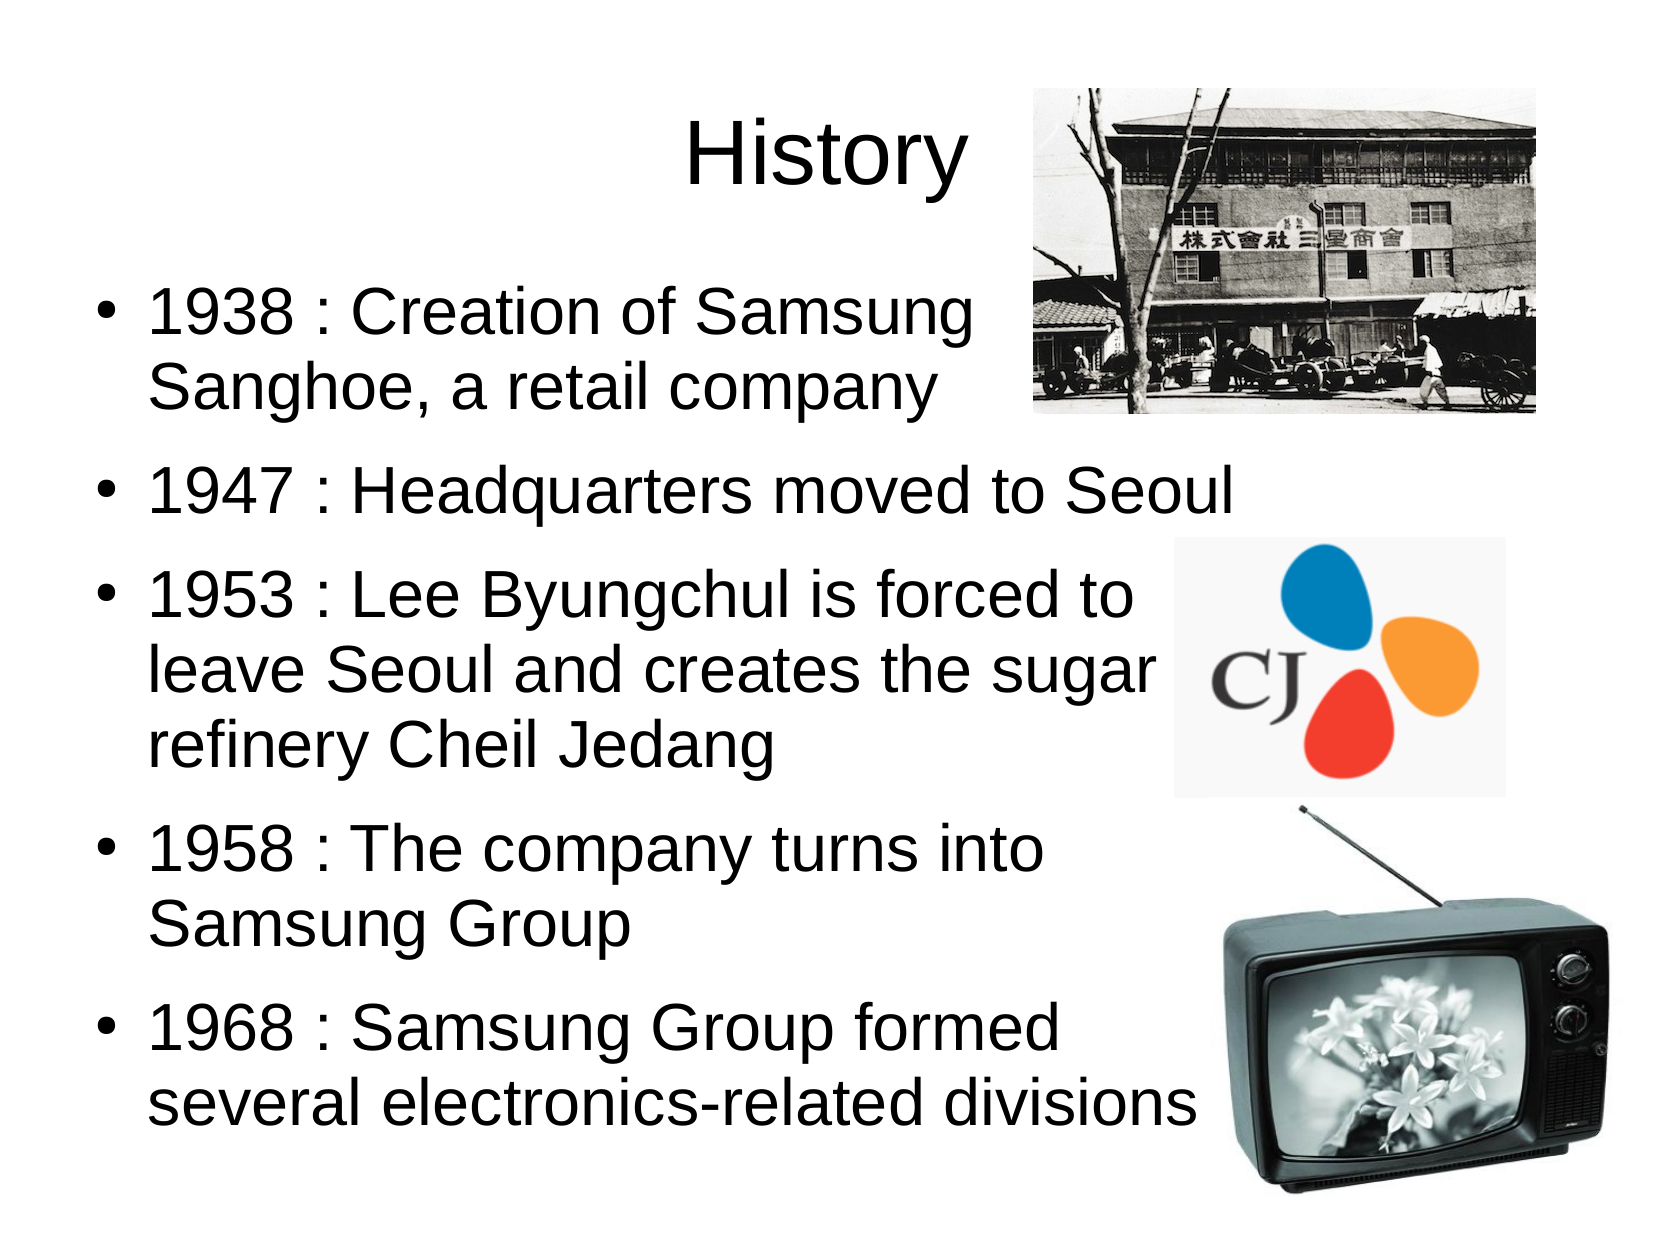

# History
1938 : Creation of Samsung Sanghoe, a retail company
1947 : Headquarters moved to Seoul
1953 : Lee Byungchul is forced to leave Seoul and creates the sugar refinery Cheil Jedang
1958 : The company turns into Samsung Group
1968 : Samsung Group formed several electronics-related divisions